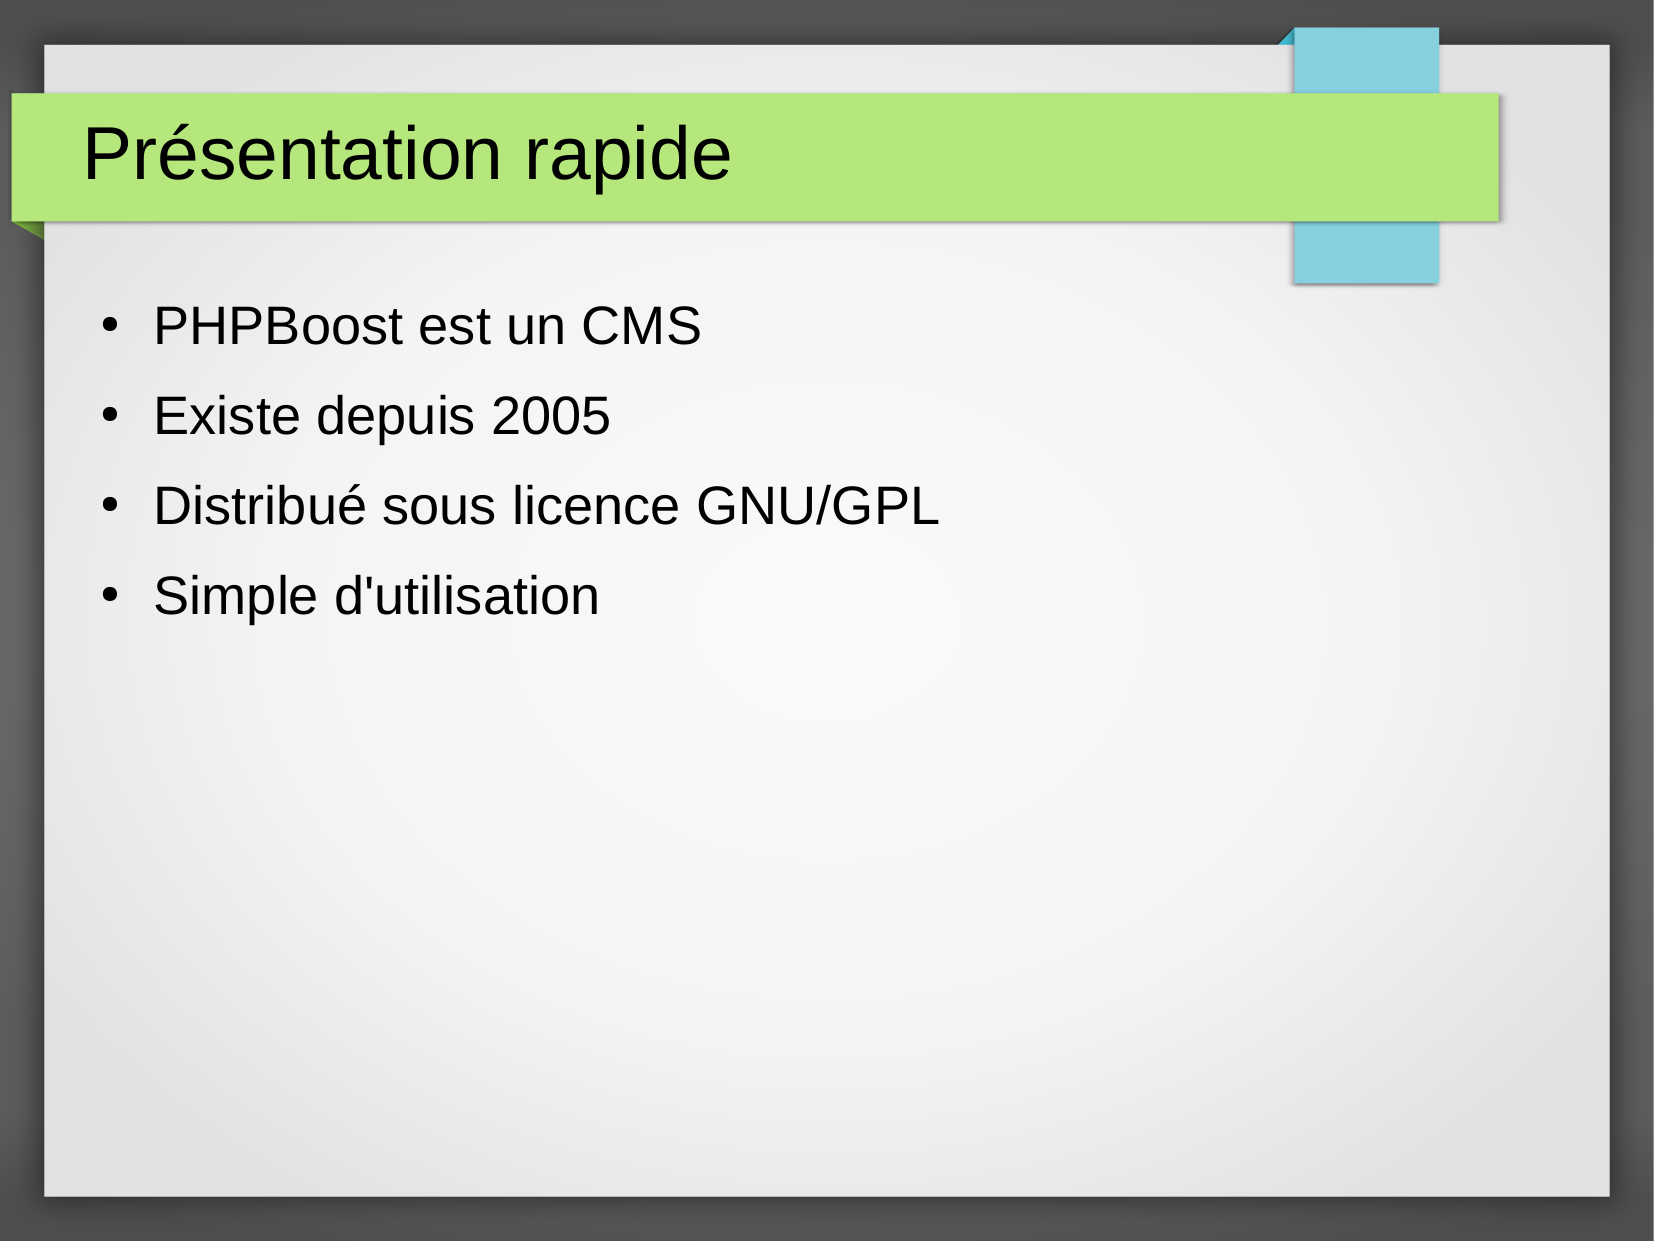

# Présentation rapide
PHPBoost est un CMS
Existe depuis 2005
Distribué sous licence GNU/GPL
Simple d'utilisation